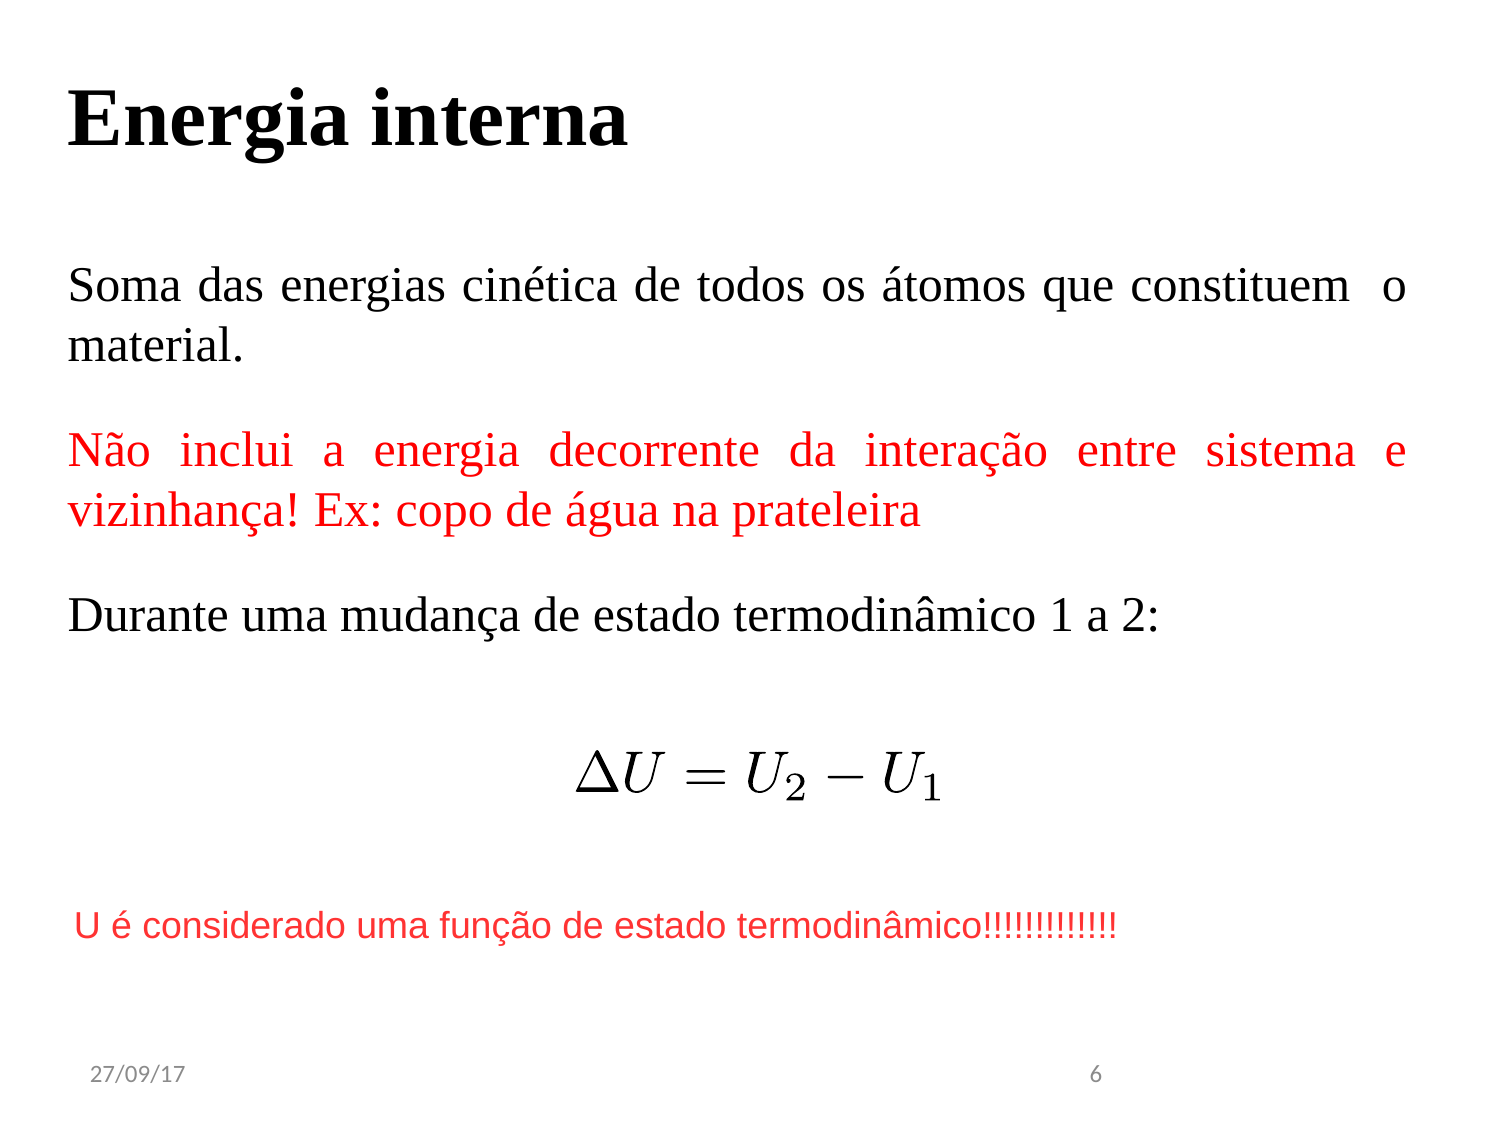

Energia interna
Soma das energias cinética de todos os átomos que constituem o material.
Não inclui a energia decorrente da interação entre sistema e vizinhança! Ex: copo de água na prateleira
Durante uma mudança de estado termodinâmico 1 a 2:
U é considerado uma função de estado termodinâmico!!!!!!!!!!!!!
27/09/17